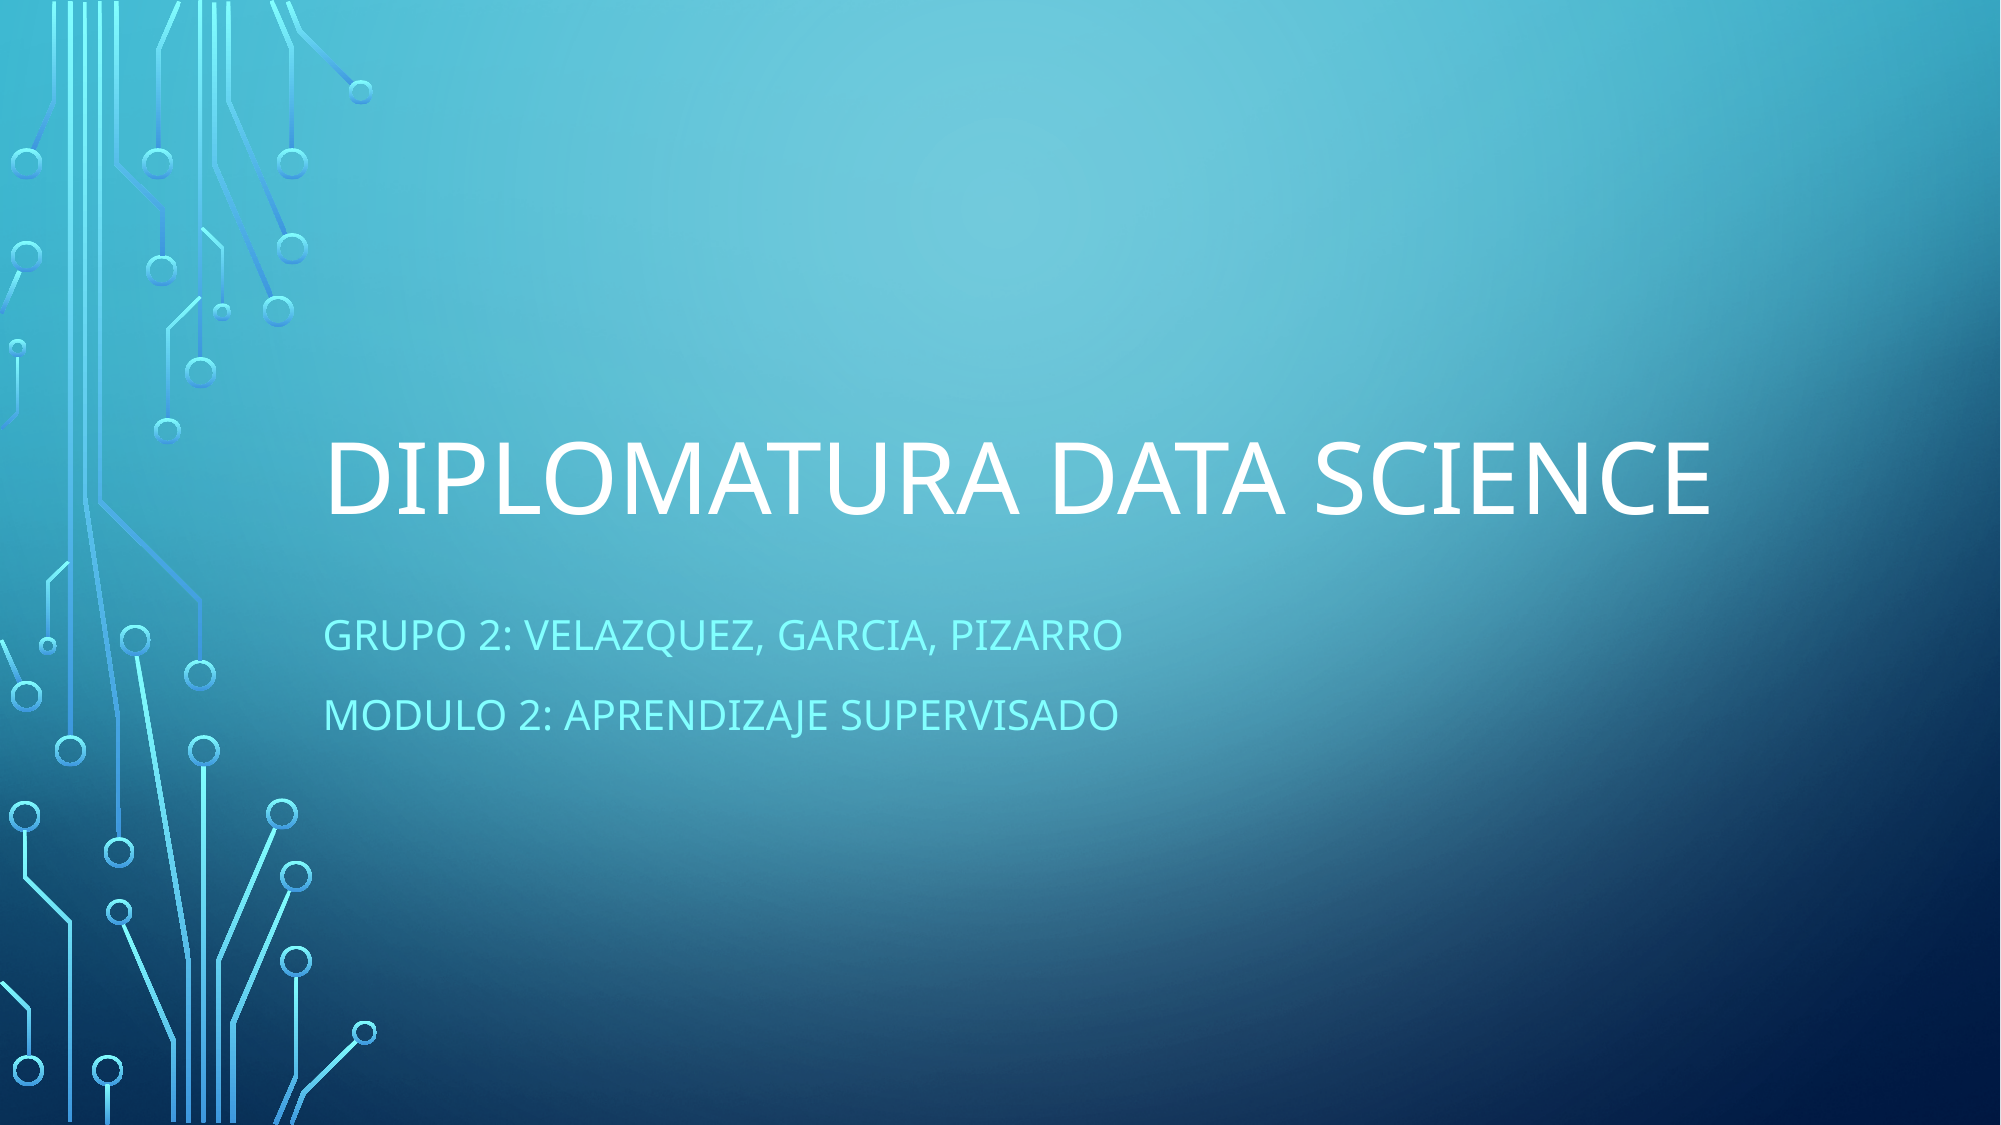

# Diplomatura data science
Grupo 2: velazquez, garcia, pizarro
Modulo 2: Aprendizaje supervisado